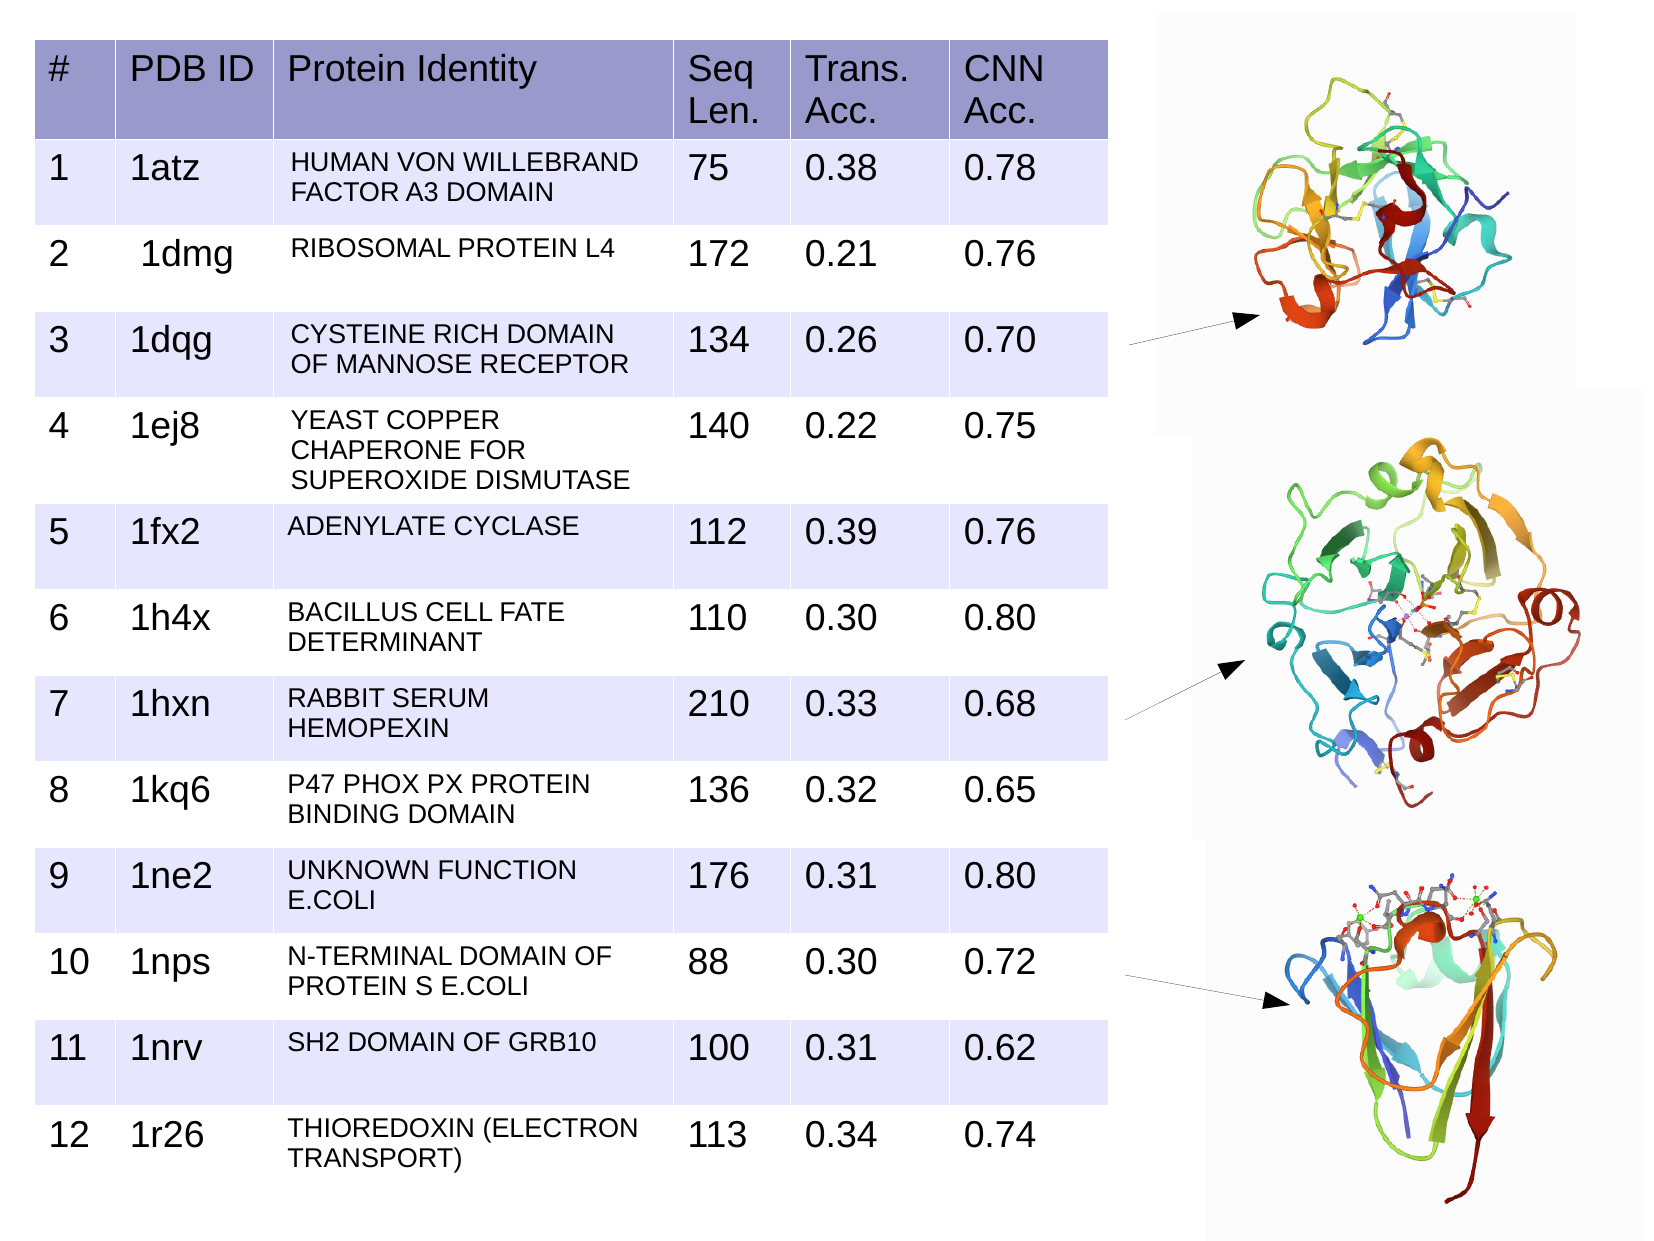

| # | PDB ID | Protein Identity | Seq Len. | Trans. Acc. | CNN Acc. |
| --- | --- | --- | --- | --- | --- |
| 1 | 1atz | HUMAN VON WILLEBRAND FACTOR A3 DOMAIN | 75 | 0.38 | 0.78 |
| 2 | 1dmg | RIBOSOMAL PROTEIN L4 | 172 | 0.21 | 0.76 |
| 3 | 1dqg | CYSTEINE RICH DOMAIN OF MANNOSE RECEPTOR | 134 | 0.26 | 0.70 |
| 4 | 1ej8 | YEAST COPPER CHAPERONE FOR SUPEROXIDE DISMUTASE | 140 | 0.22 | 0.75 |
| 5 | 1fx2 | ADENYLATE CYCLASE | 112 | 0.39 | 0.76 |
| 6 | 1h4x | BACILLUS CELL FATE DETERMINANT | 110 | 0.30 | 0.80 |
| 7 | 1hxn | RABBIT SERUM HEMOPEXIN | 210 | 0.33 | 0.68 |
| 8 | 1kq6 | P47 PHOX PX PROTEIN BINDING DOMAIN | 136 | 0.32 | 0.65 |
| 9 | 1ne2 | UNKNOWN FUNCTION E.COLI | 176 | 0.31 | 0.80 |
| 10 | 1nps | N-TERMINAL DOMAIN OF PROTEIN S E.COLI | 88 | 0.30 | 0.72 |
| 11 | 1nrv | SH2 DOMAIN OF GRB10 | 100 | 0.31 | 0.62 |
| 12 | 1r26 | THIOREDOXIN (ELECTRON TRANSPORT) | 113 | 0.34 | 0.74 |